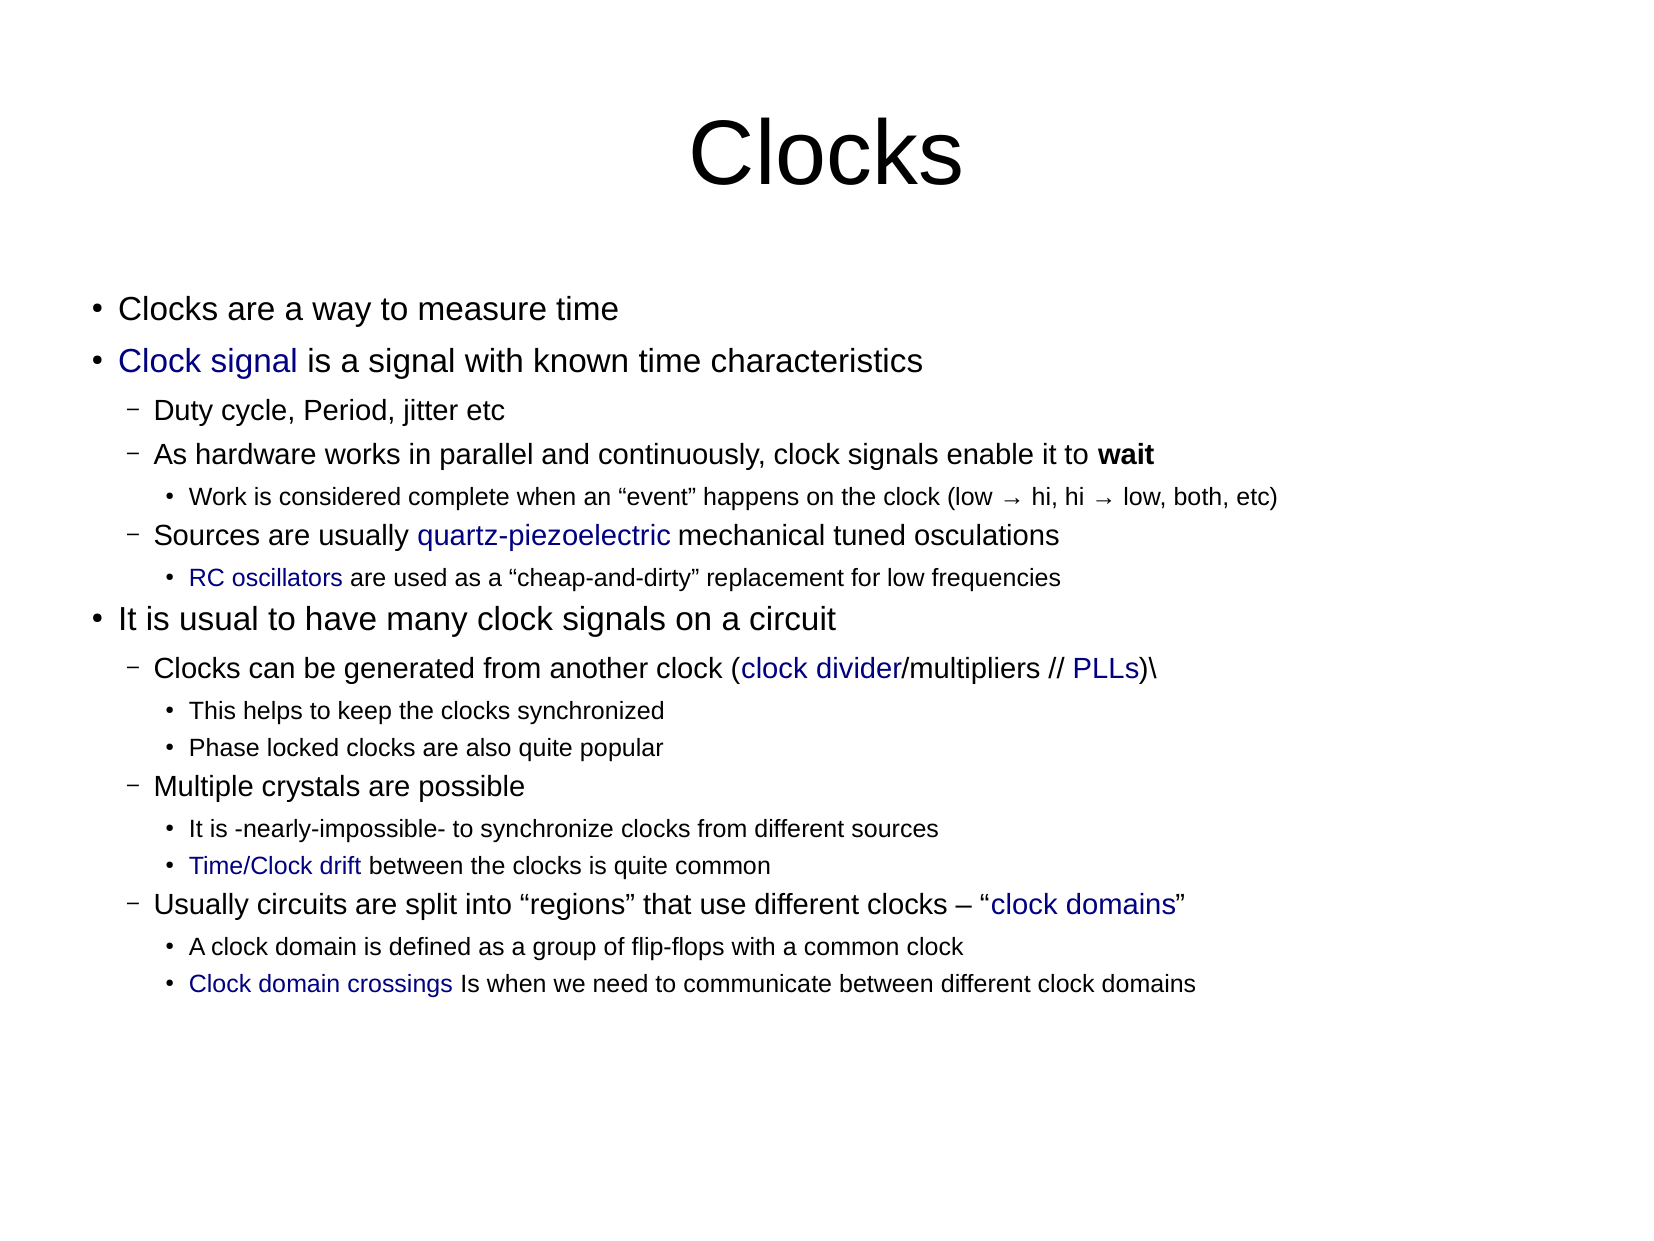

# Clocks
Clocks are a way to measure time
Clock signal is a signal with known time characteristics
Duty cycle, Period, jitter etc
As hardware works in parallel and continuously, clock signals enable it to wait
Work is considered complete when an “event” happens on the clock (low → hi, hi → low, both, etc)
Sources are usually quartz-piezoelectric mechanical tuned osculations
RC oscillators are used as a “cheap-and-dirty” replacement for low frequencies
It is usual to have many clock signals on a circuit
Clocks can be generated from another clock (clock divider/multipliers // PLLs)\
This helps to keep the clocks synchronized
Phase locked clocks are also quite popular
Multiple crystals are possible
It is -nearly-impossible- to synchronize clocks from different sources
Time/Clock drift between the clocks is quite common
Usually circuits are split into “regions” that use different clocks – “clock domains”
A clock domain is defined as a group of flip-flops with a common clock
Clock domain crossings Is when we need to communicate between different clock domains